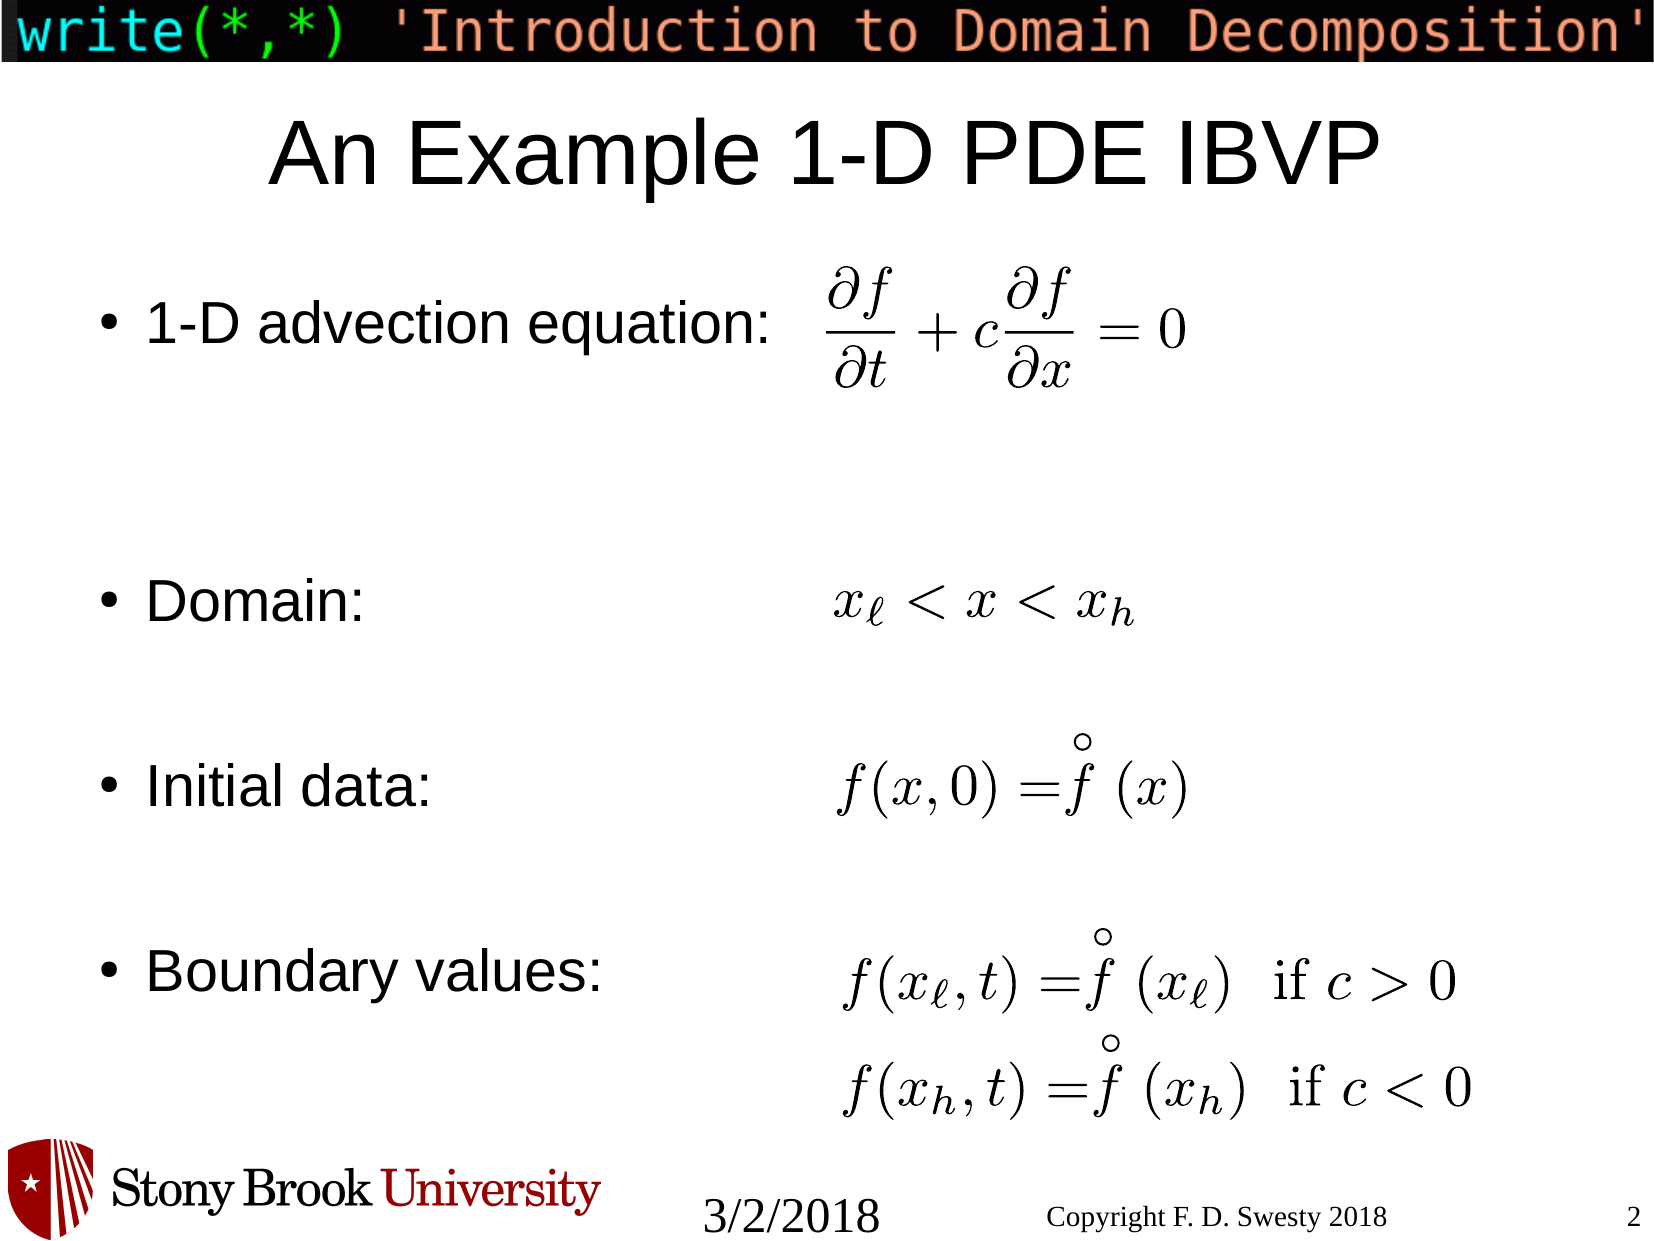

# An Example 1-D PDE IBVP
1-D advection equation:
Domain:
Initial data:
Boundary values:
3/2/2018
Copyright F. D. Swesty 2018
2